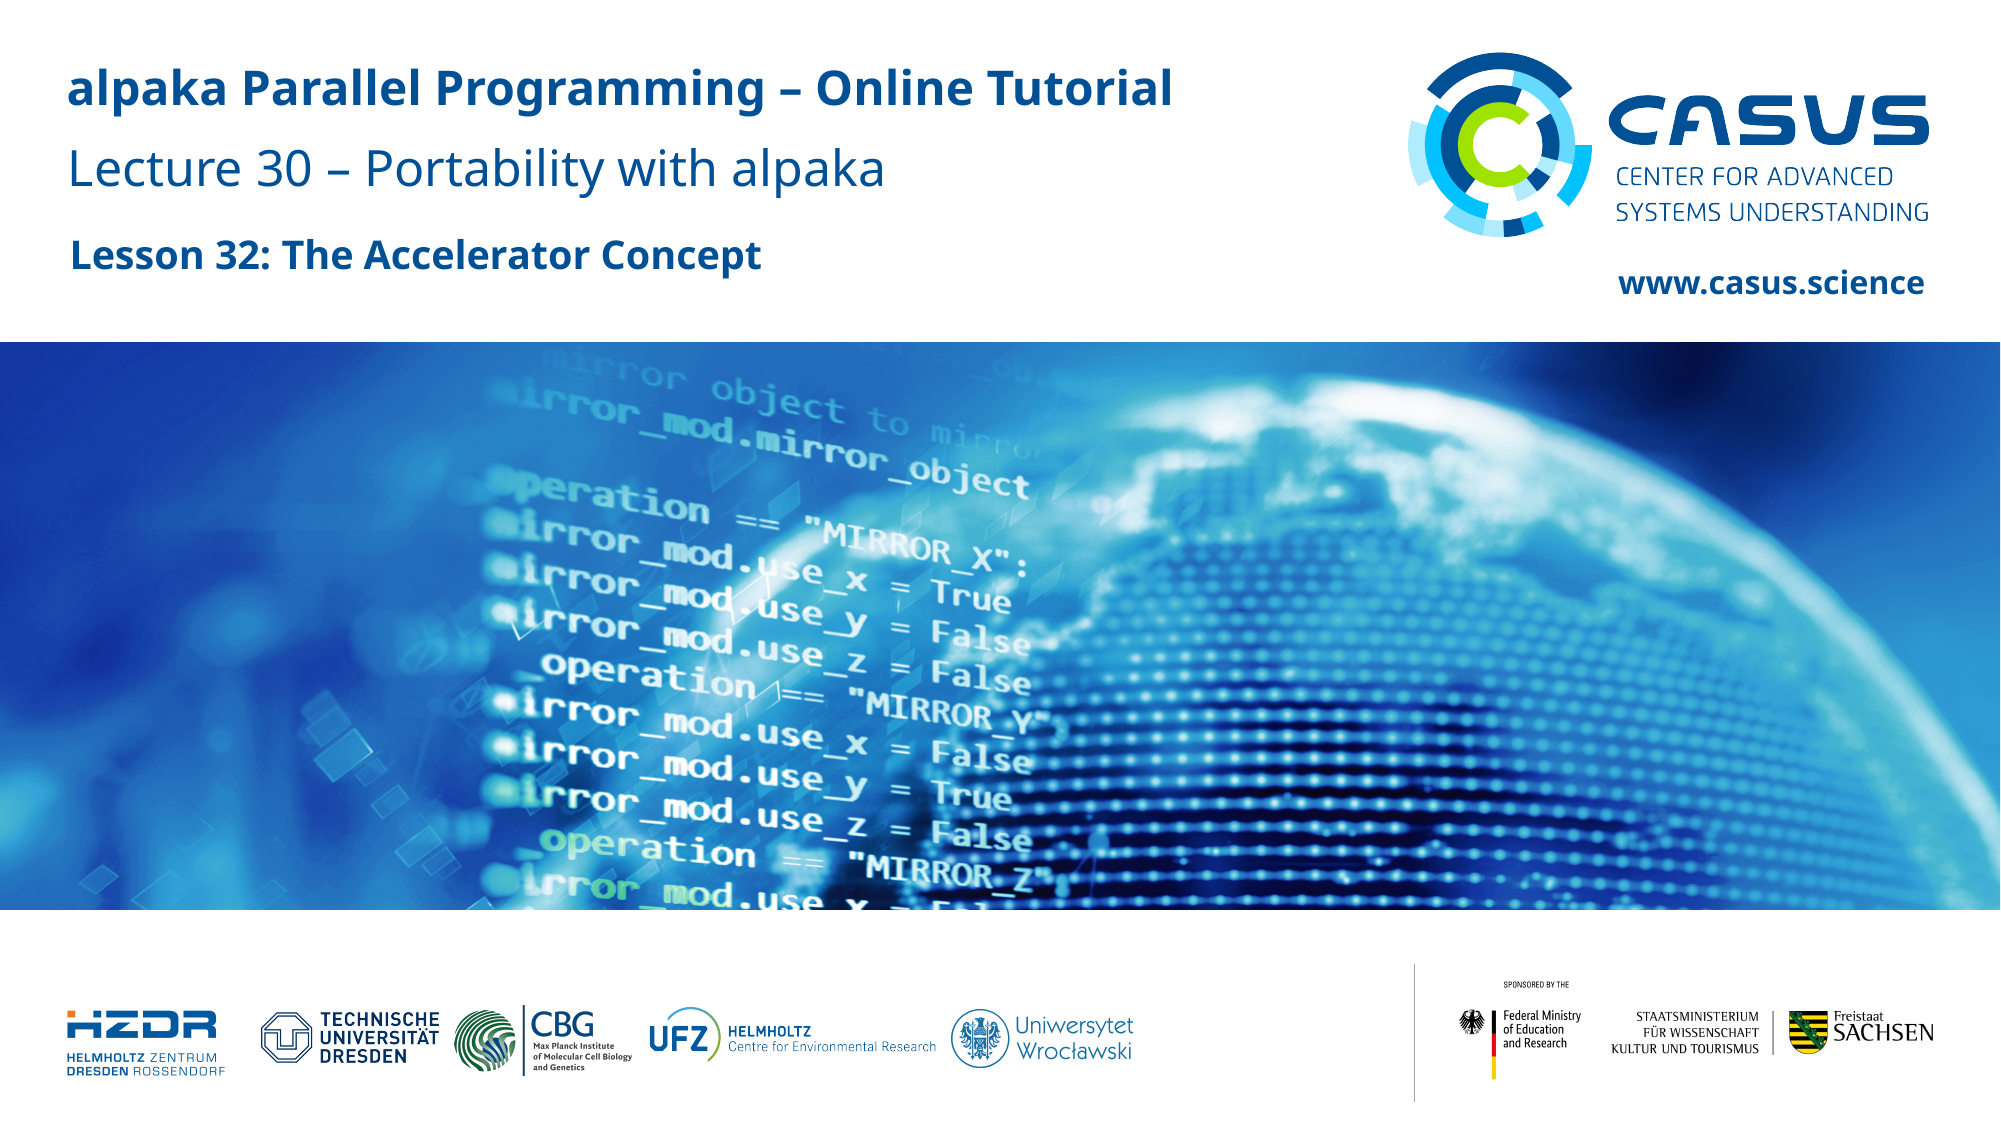

# alpaka Parallel Programming – Online Tutorial
Lecture 30 – Portability with alpaka
Lesson 32: The Accelerator Concept